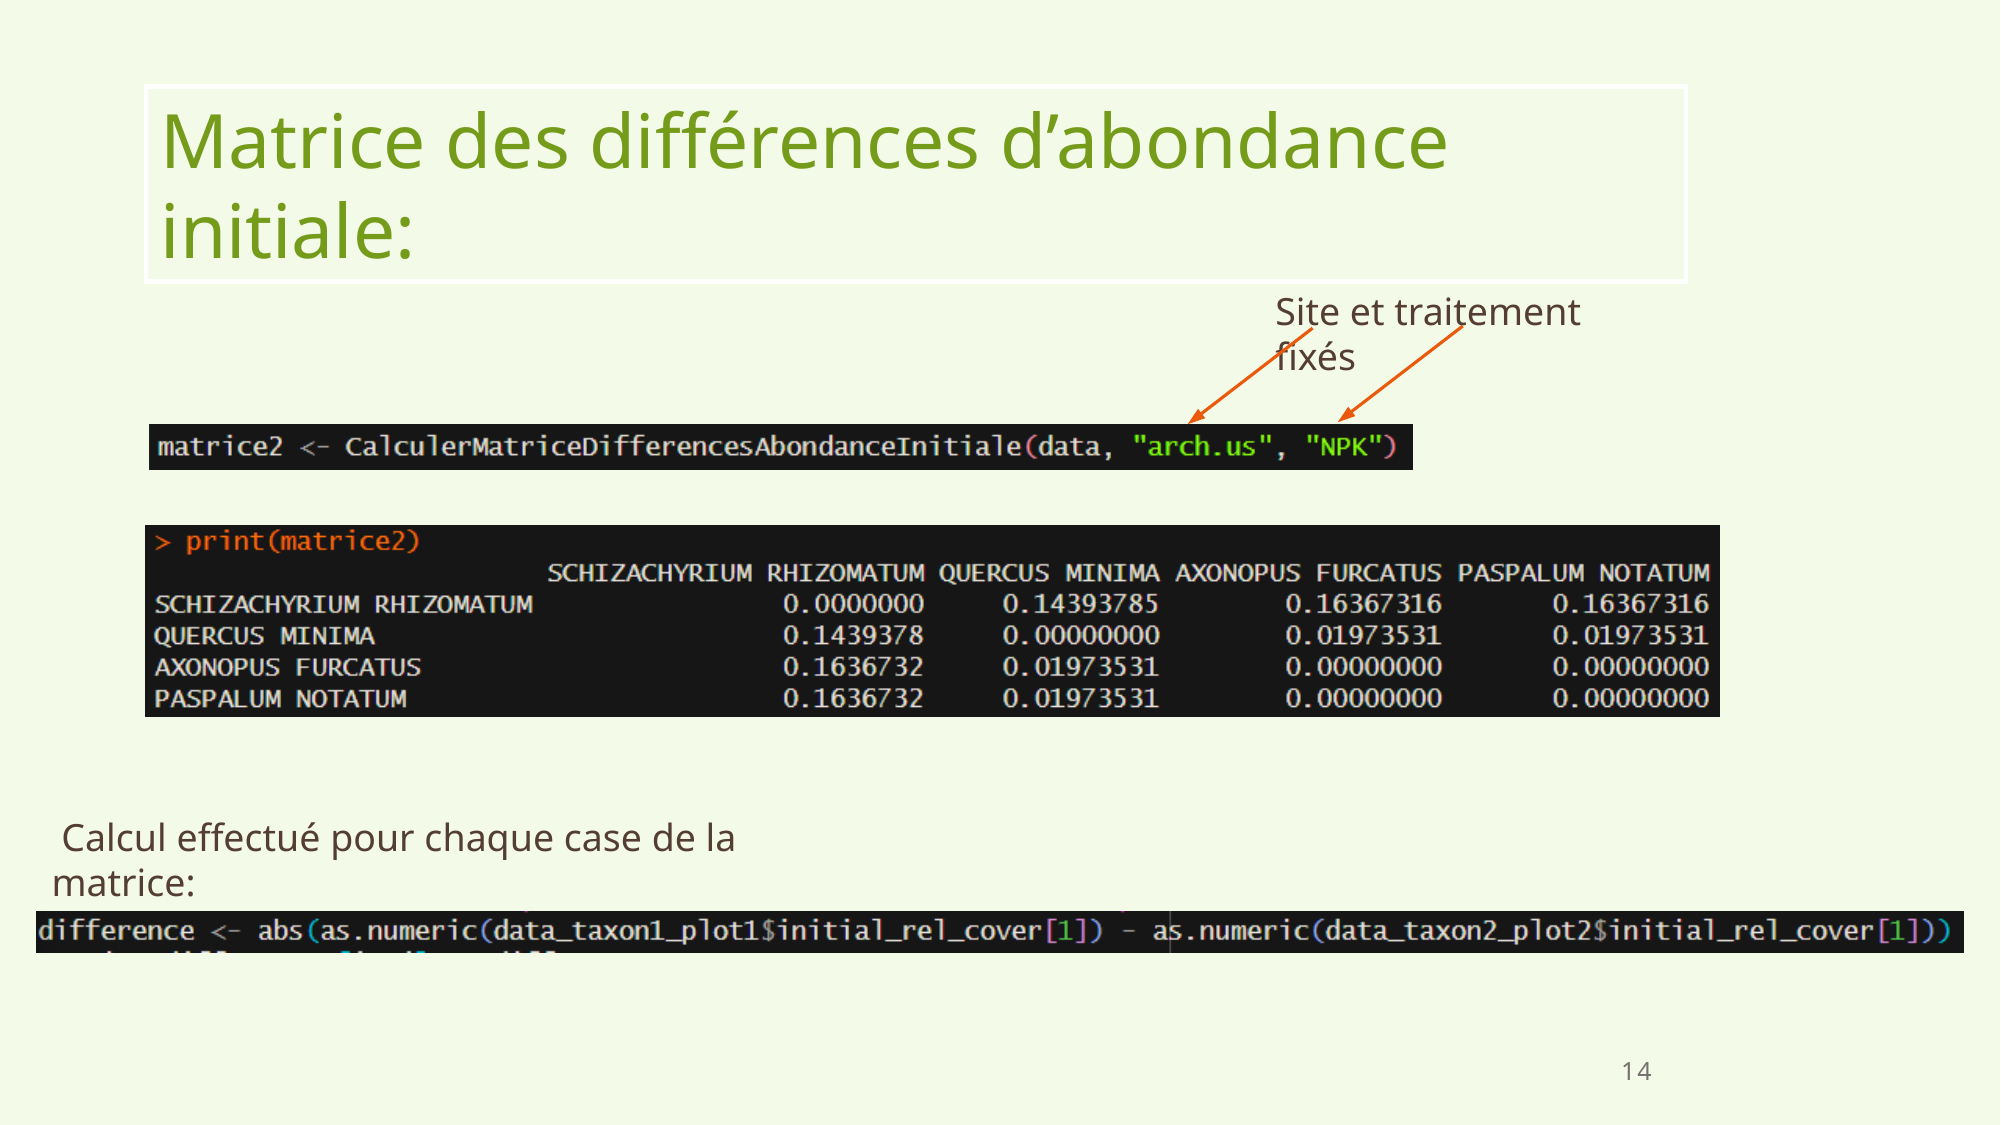

Matrice des différences d’abondance initiale:
Site et traitement fixés
 Calcul effectué pour chaque case de la matrice: